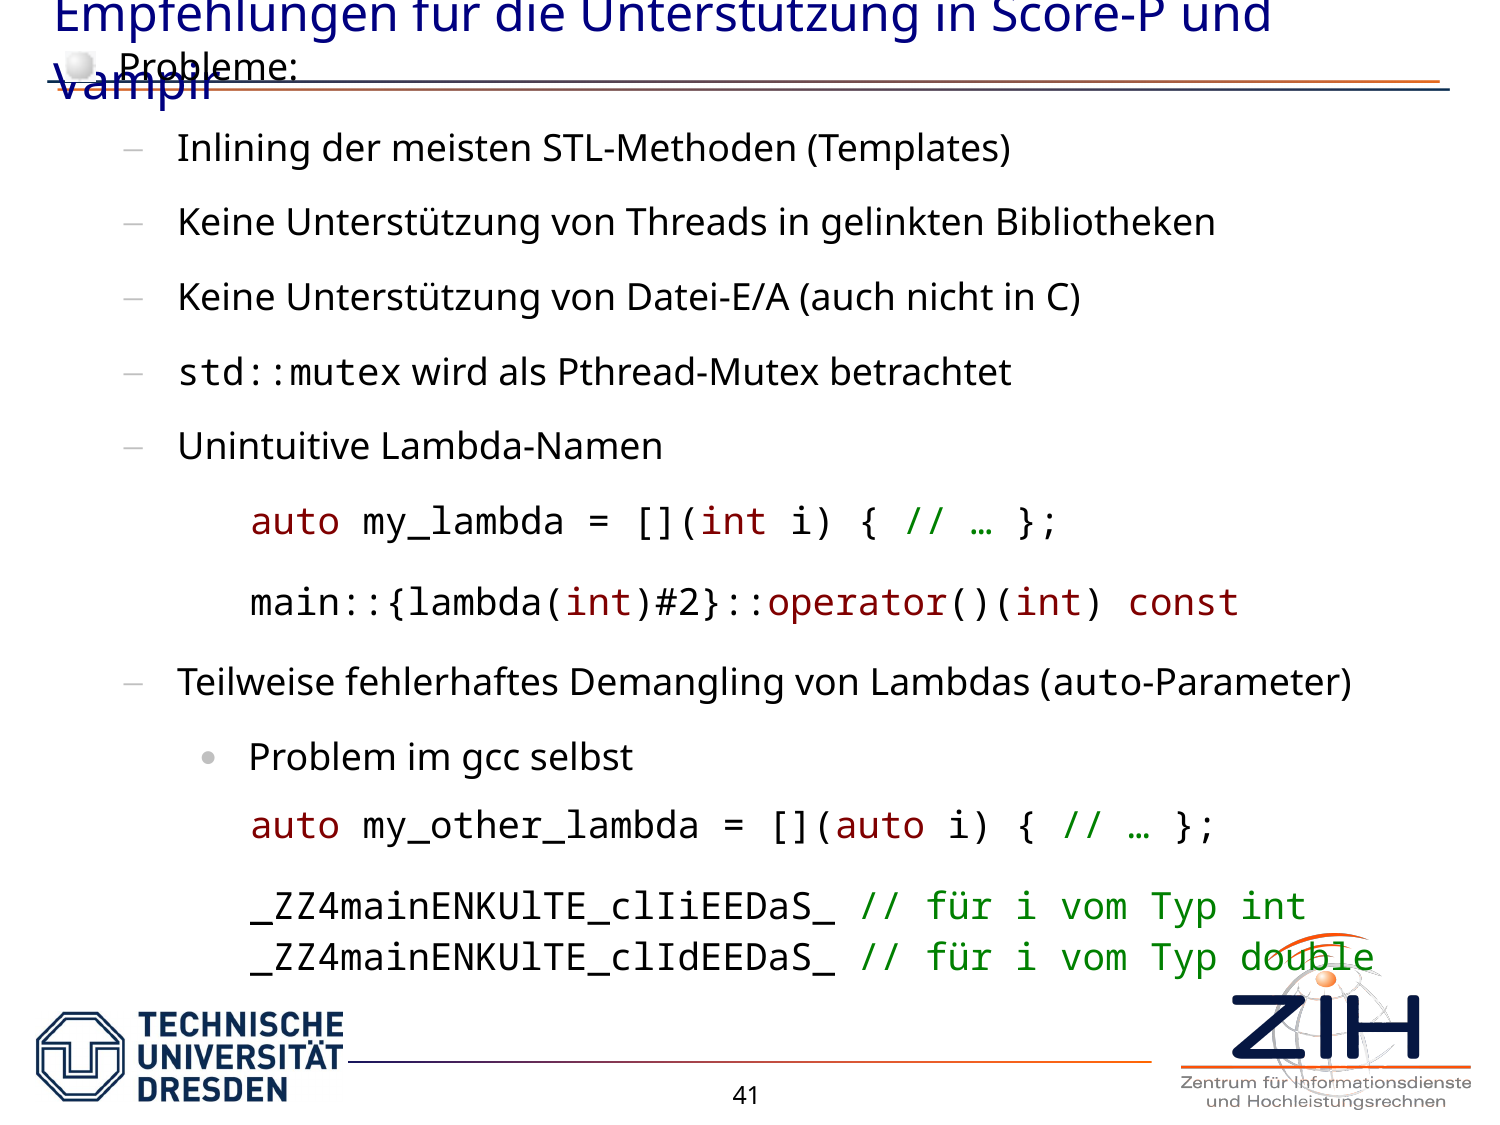

# Empfehlungen für die Unterstützung in Score-P und Vampir
Probleme:
Inlining der meisten STL-Methoden (Templates)
Keine Unterstützung von Threads in gelinkten Bibliotheken
Keine Unterstützung von Datei-E/A (auch nicht in C)
std::mutex wird als Pthread-Mutex betrachtet
Unintuitive Lambda-Namen
auto my_lambda = [](int i) { // … };
main::{lambda(int)#2}::operator()(int) const
Teilweise fehlerhaftes Demangling von Lambdas (auto-Parameter)
Problem im gcc selbst
auto my_other_lambda = [](auto i) { // … };
_ZZ4mainENKUlTE_clIiEEDaS_ // für i vom Typ int
_ZZ4mainENKUlTE_clIdEEDaS_ // für i vom Typ double
41